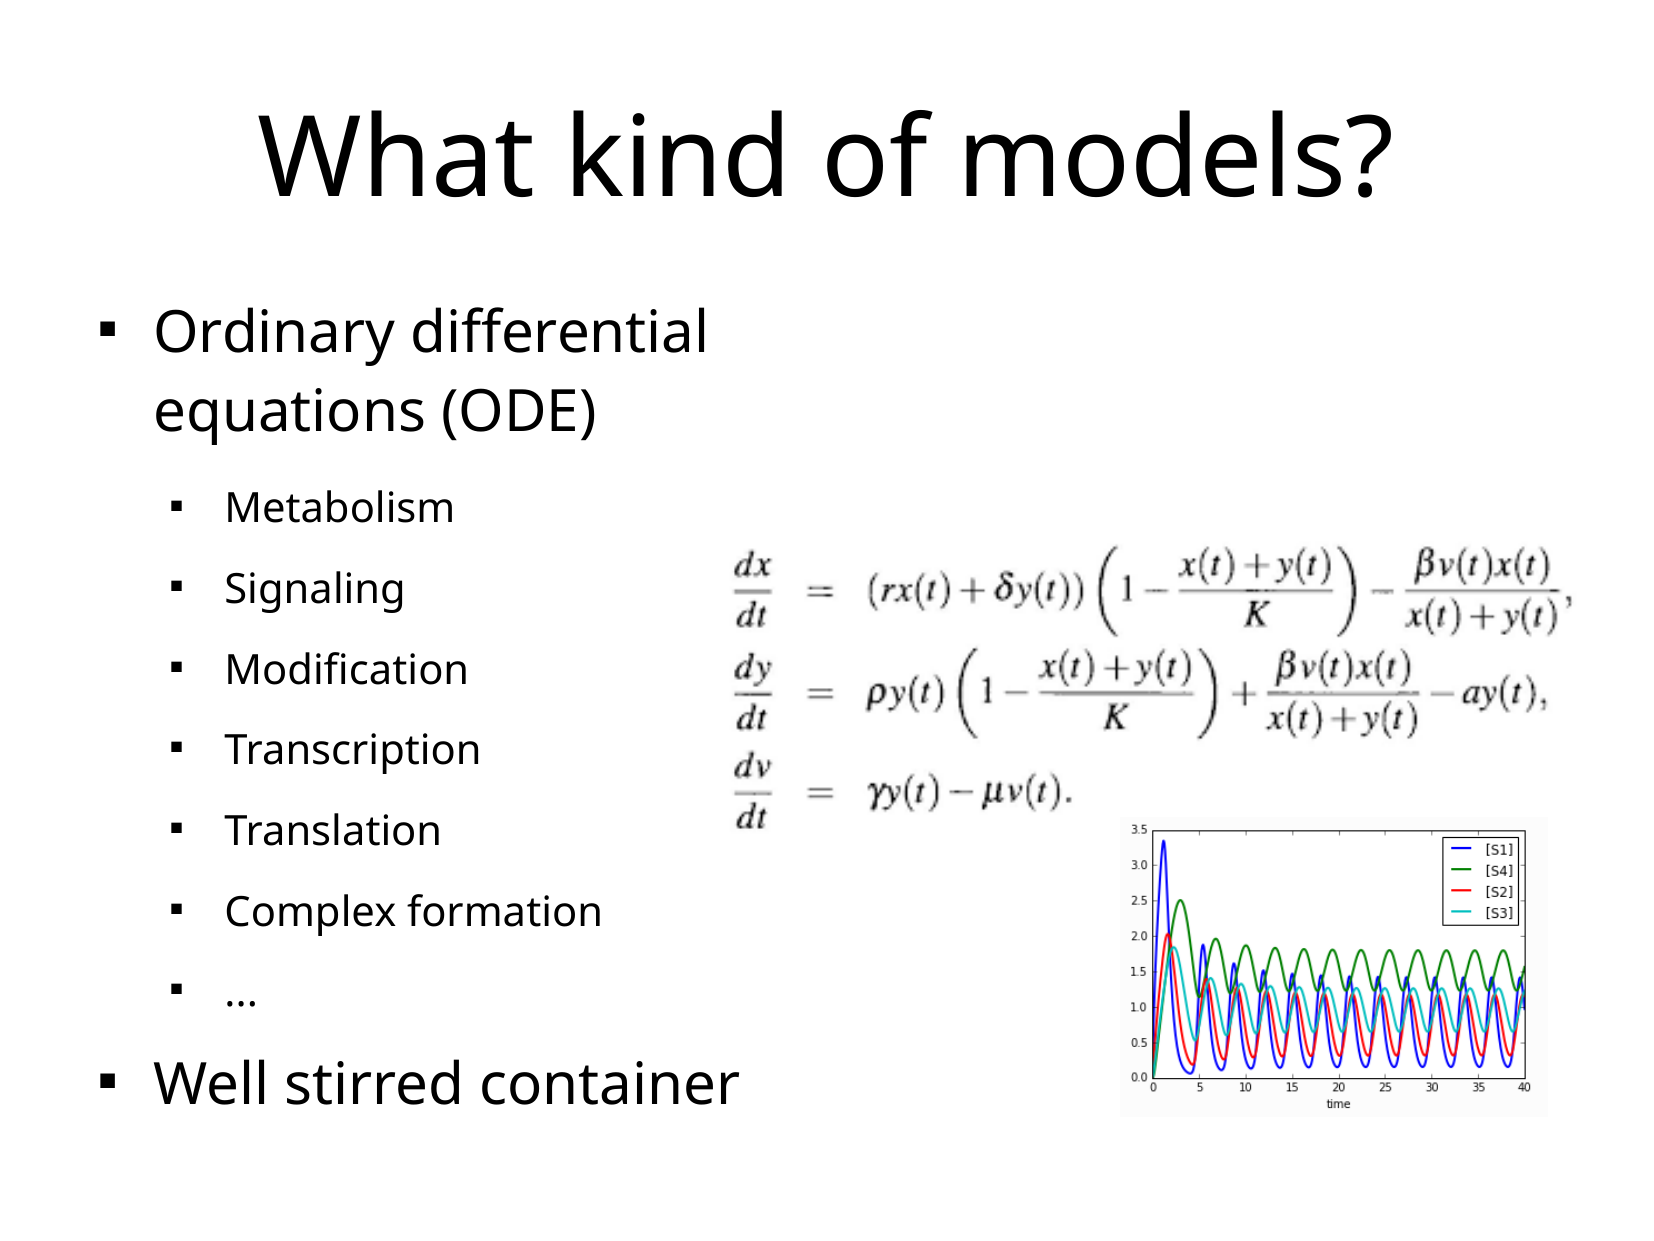

# What kind of models?
Ordinary differential equations (ODE)
Metabolism
Signaling
Modification
Transcription
Translation
Complex formation
...
Well stirred container